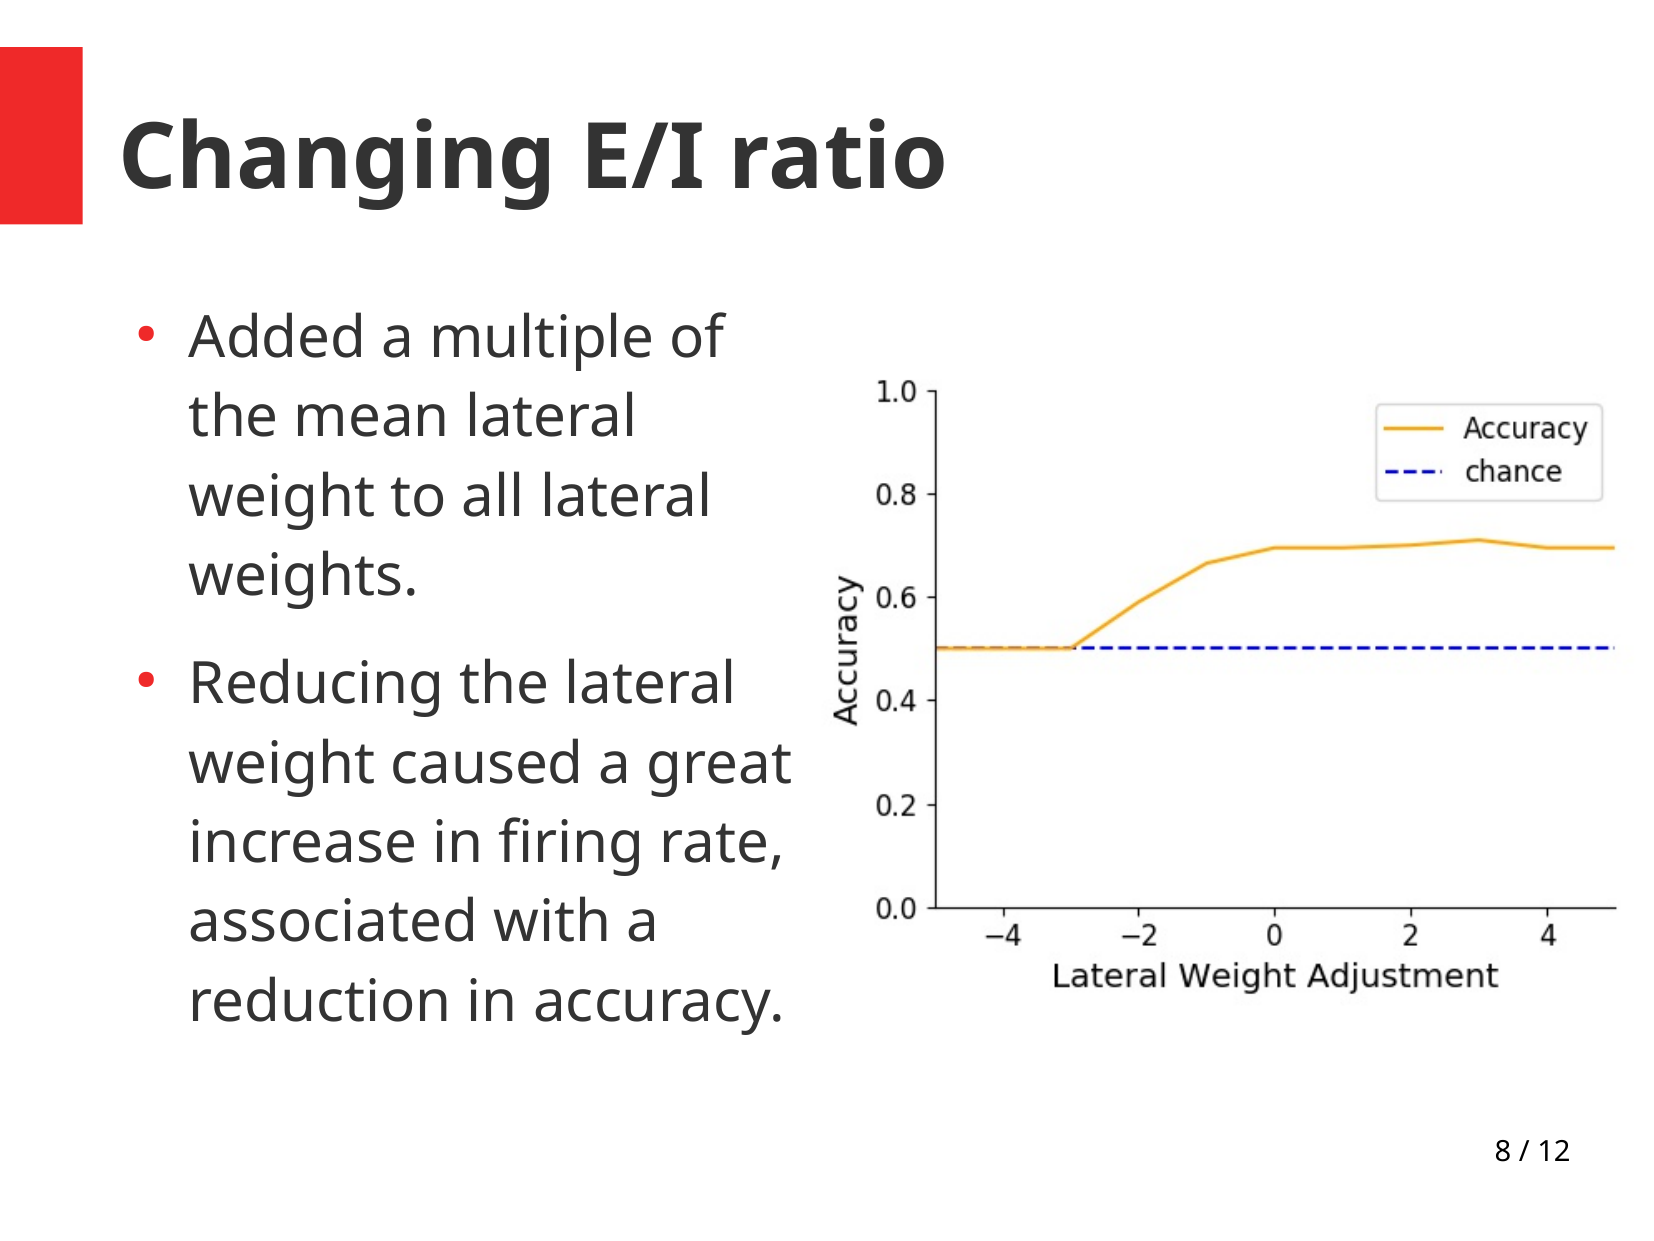

# Changing E/I ratio
Added a multiple of the mean lateral weight to all lateral weights.
Reducing the lateral weight caused a great increase in firing rate, associated with a reduction in accuracy.
8